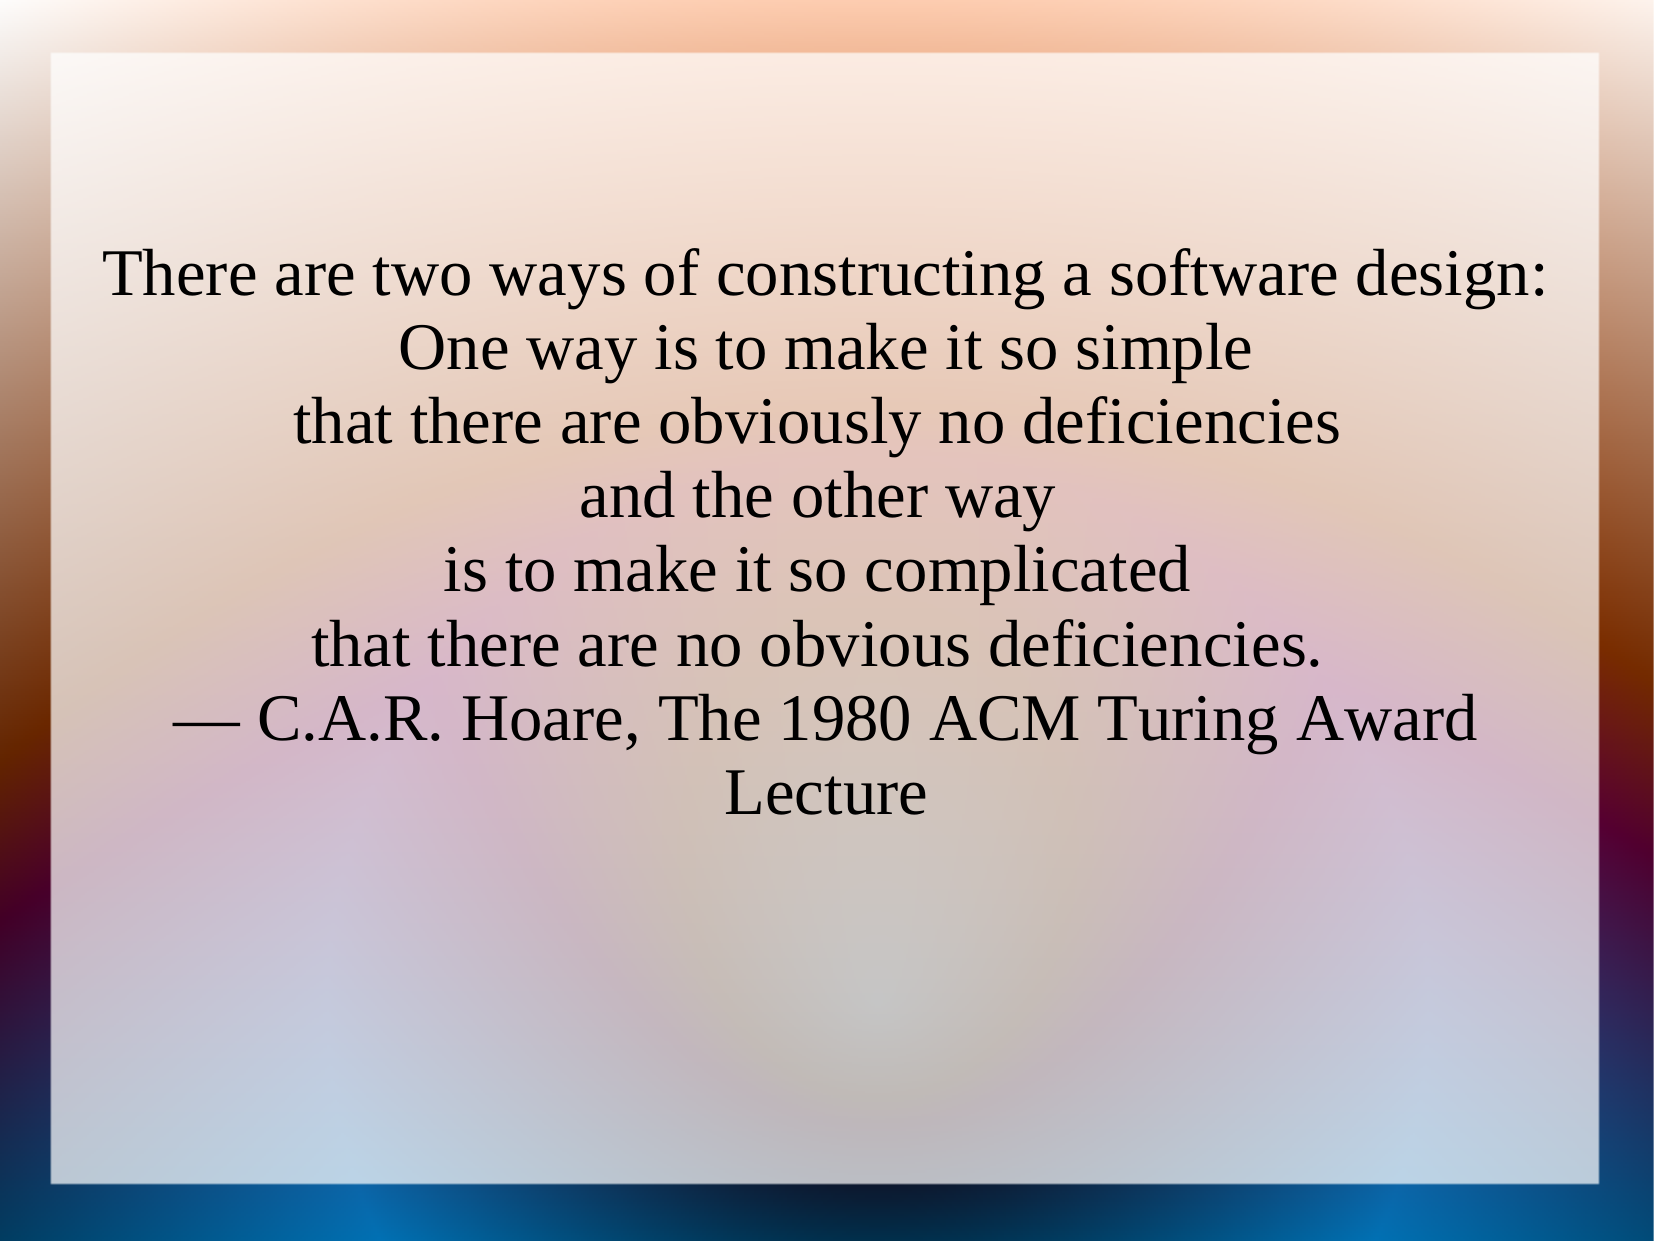

# There are two ways of constructing a software design:
 One way is to make it so simple
that there are obviously no deficiencies
and the other way
is to make it so complicated
that there are no obvious deficiencies.
— C.A.R. Hoare, The 1980 ACM Turing Award Lecture